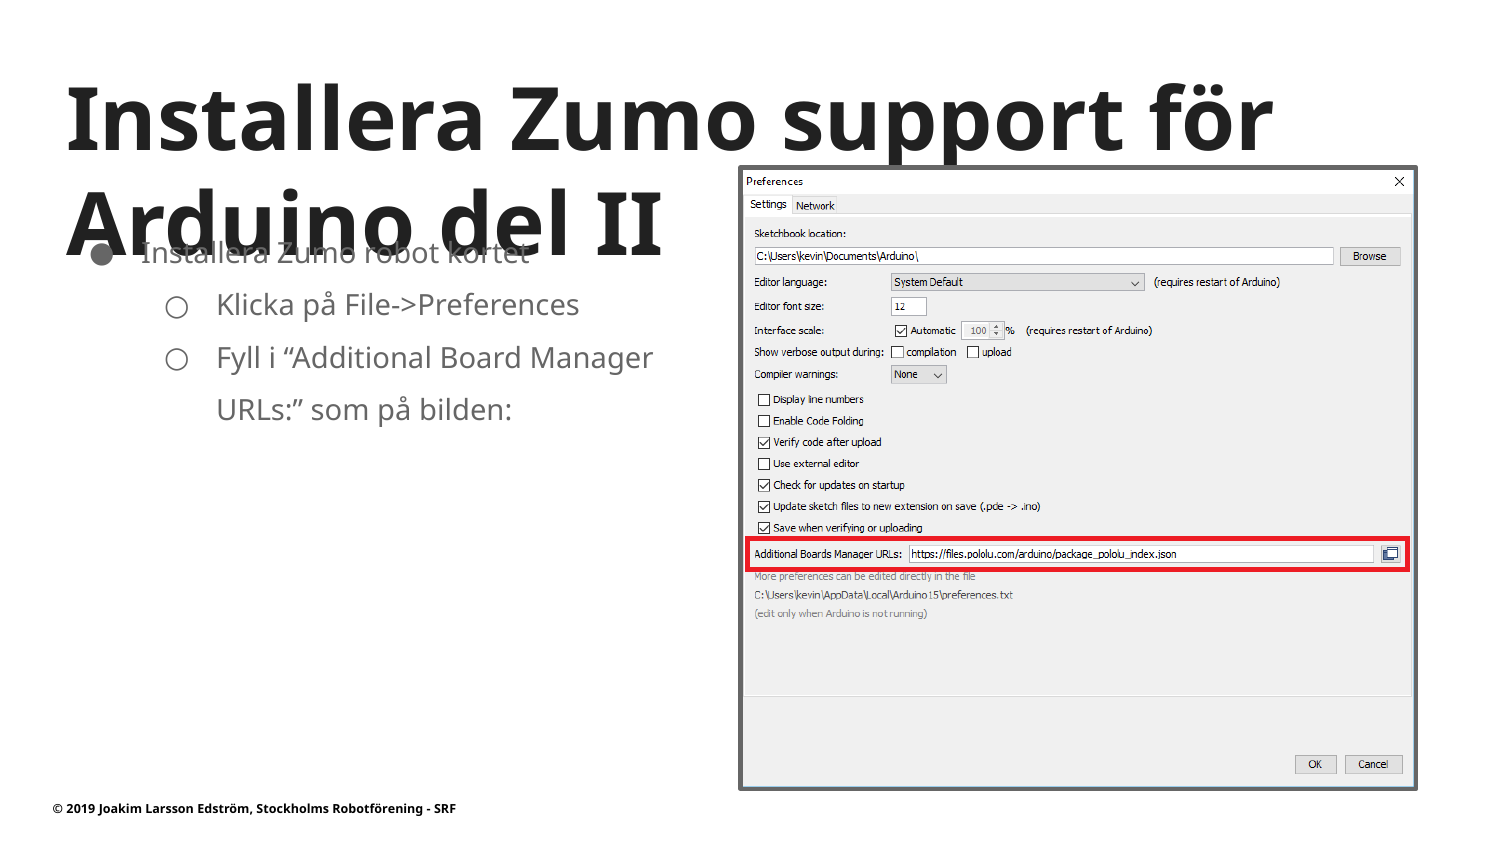

# Installera Zumo support för Arduino del II
Installera Zumo robot kortet
Klicka på File->Preferences
Fyll i “Additional Board Manager URLs:” som på bilden:
© 2019 Joakim Larsson Edström, Stockholms Robotförening - SRF